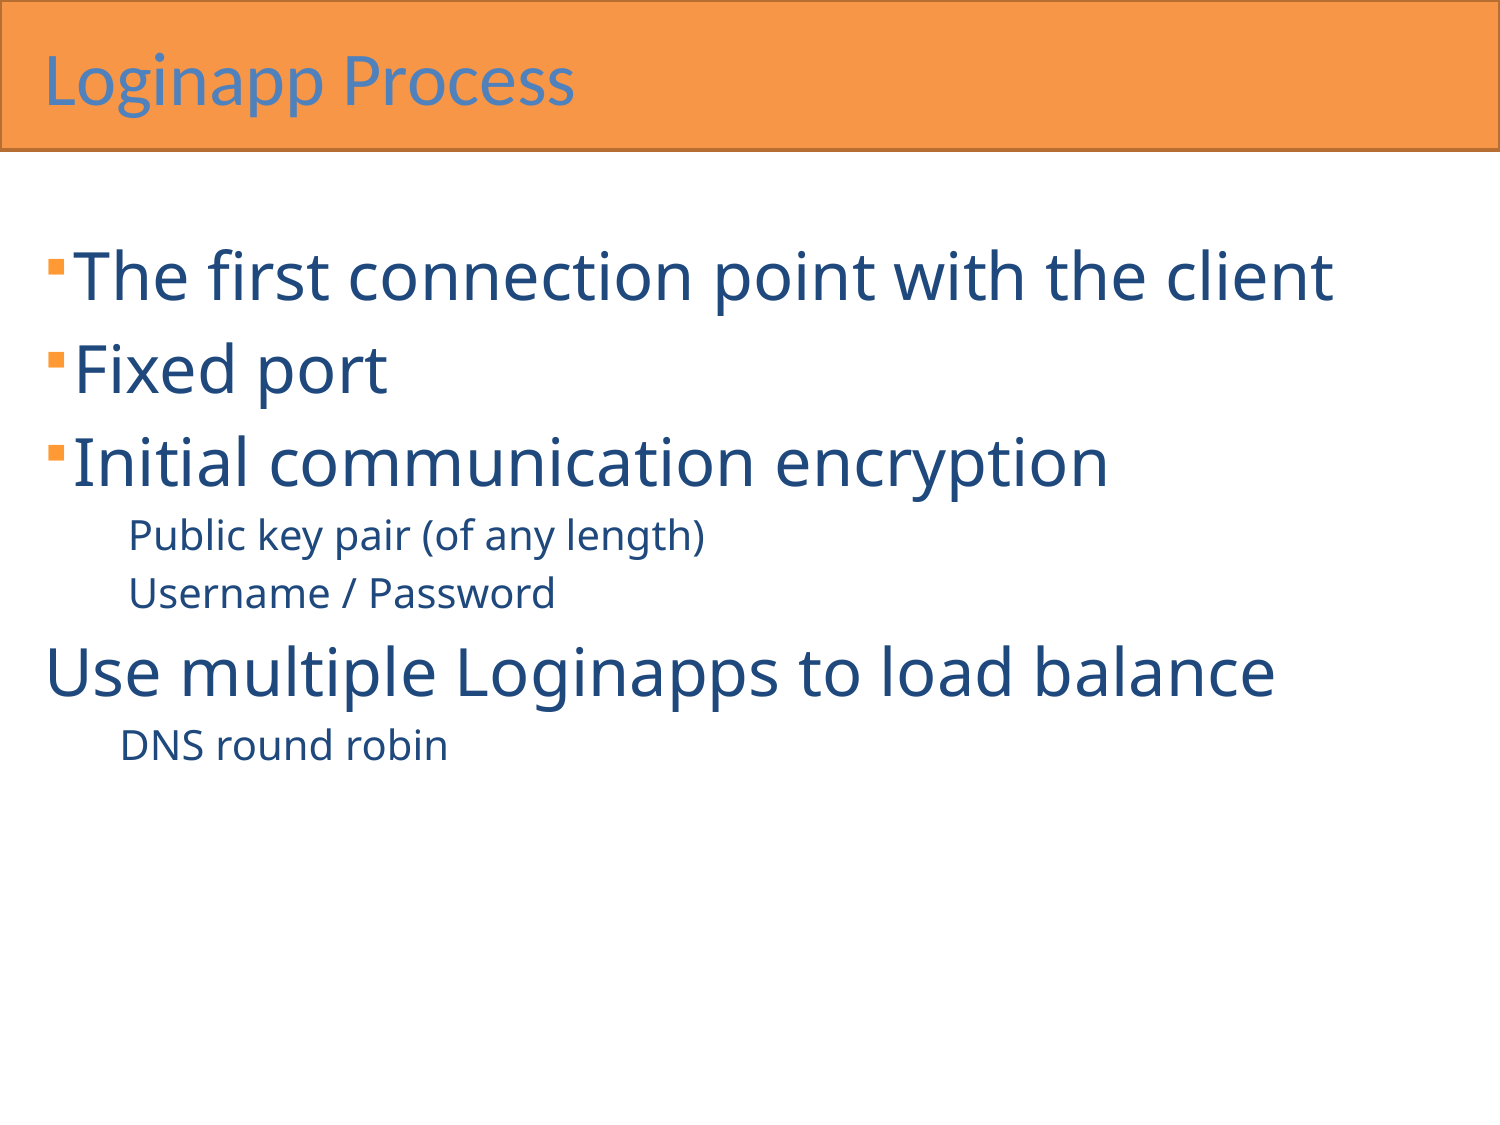

# Loginapp Process
The first connection point with the client
Fixed port
Initial communication encryption
 Public key pair (of any length)
 Username / Password
Use multiple Loginapps to load balance
 DNS round robin